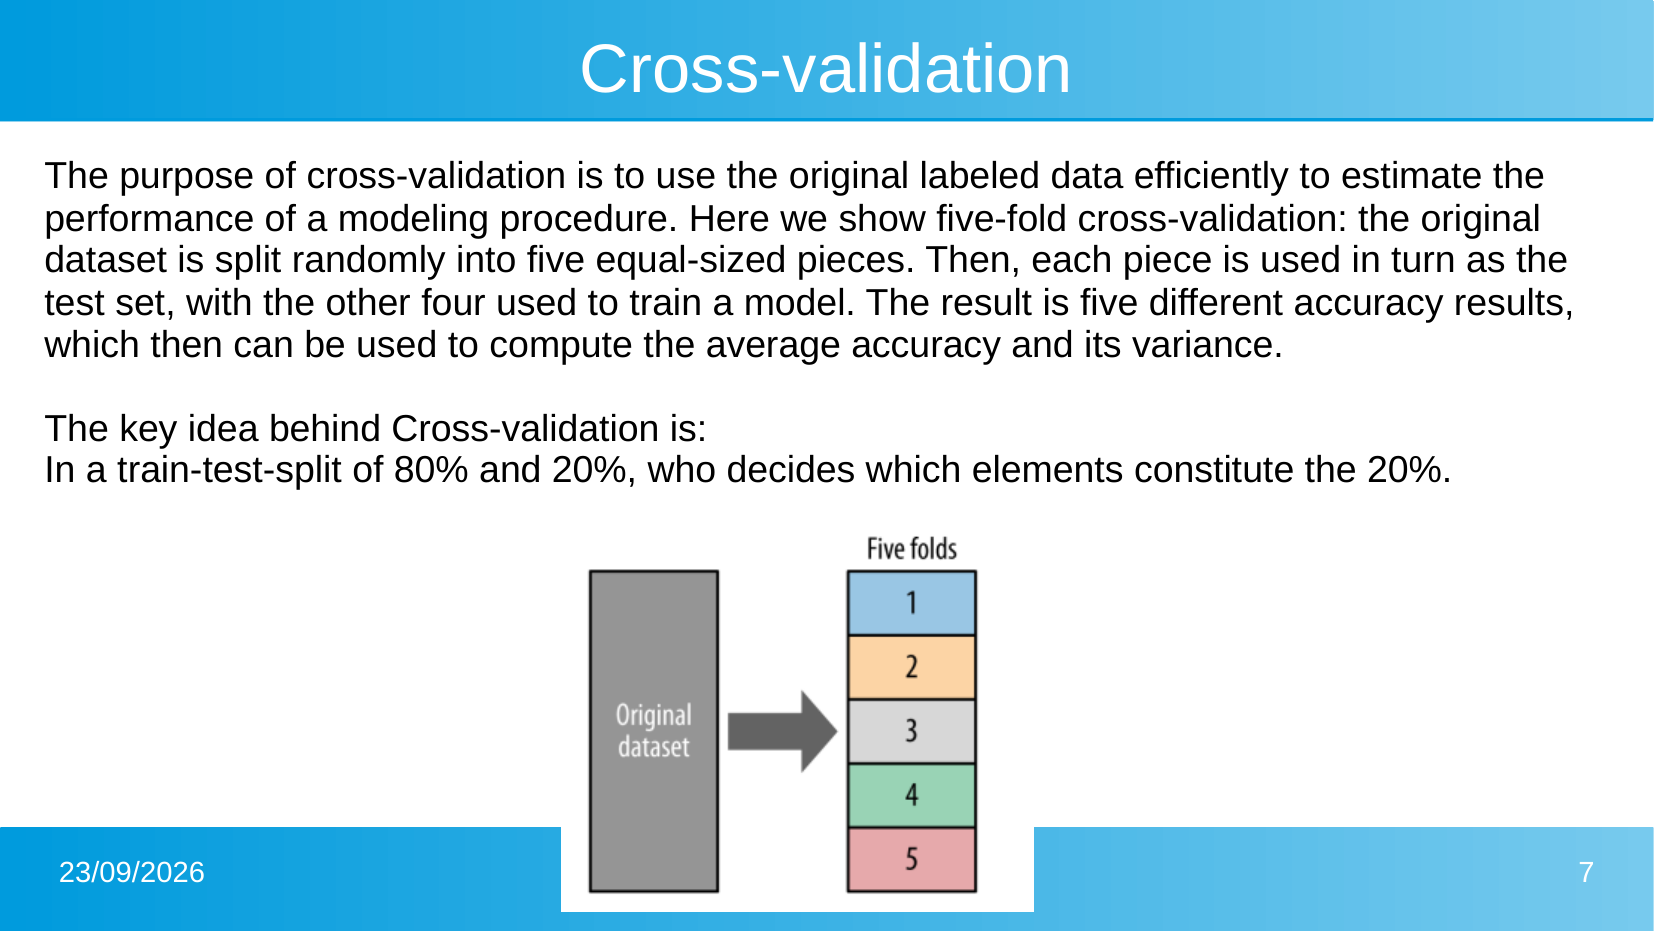

# Cross-validation
The purpose of cross-validation is to use the original labeled data efficiently to estimate the performance of a modeling procedure. Here we show five-fold cross-validation: the original dataset is split randomly into five equal-sized pieces. Then, each piece is used in turn as the test set, with the other four used to train a model. The result is five different accuracy results, which then can be used to compute the average accuracy and its variance.
The key idea behind Cross-validation is:
In a train-test-split of 80% and 20%, who decides which elements constitute the 20%.
7